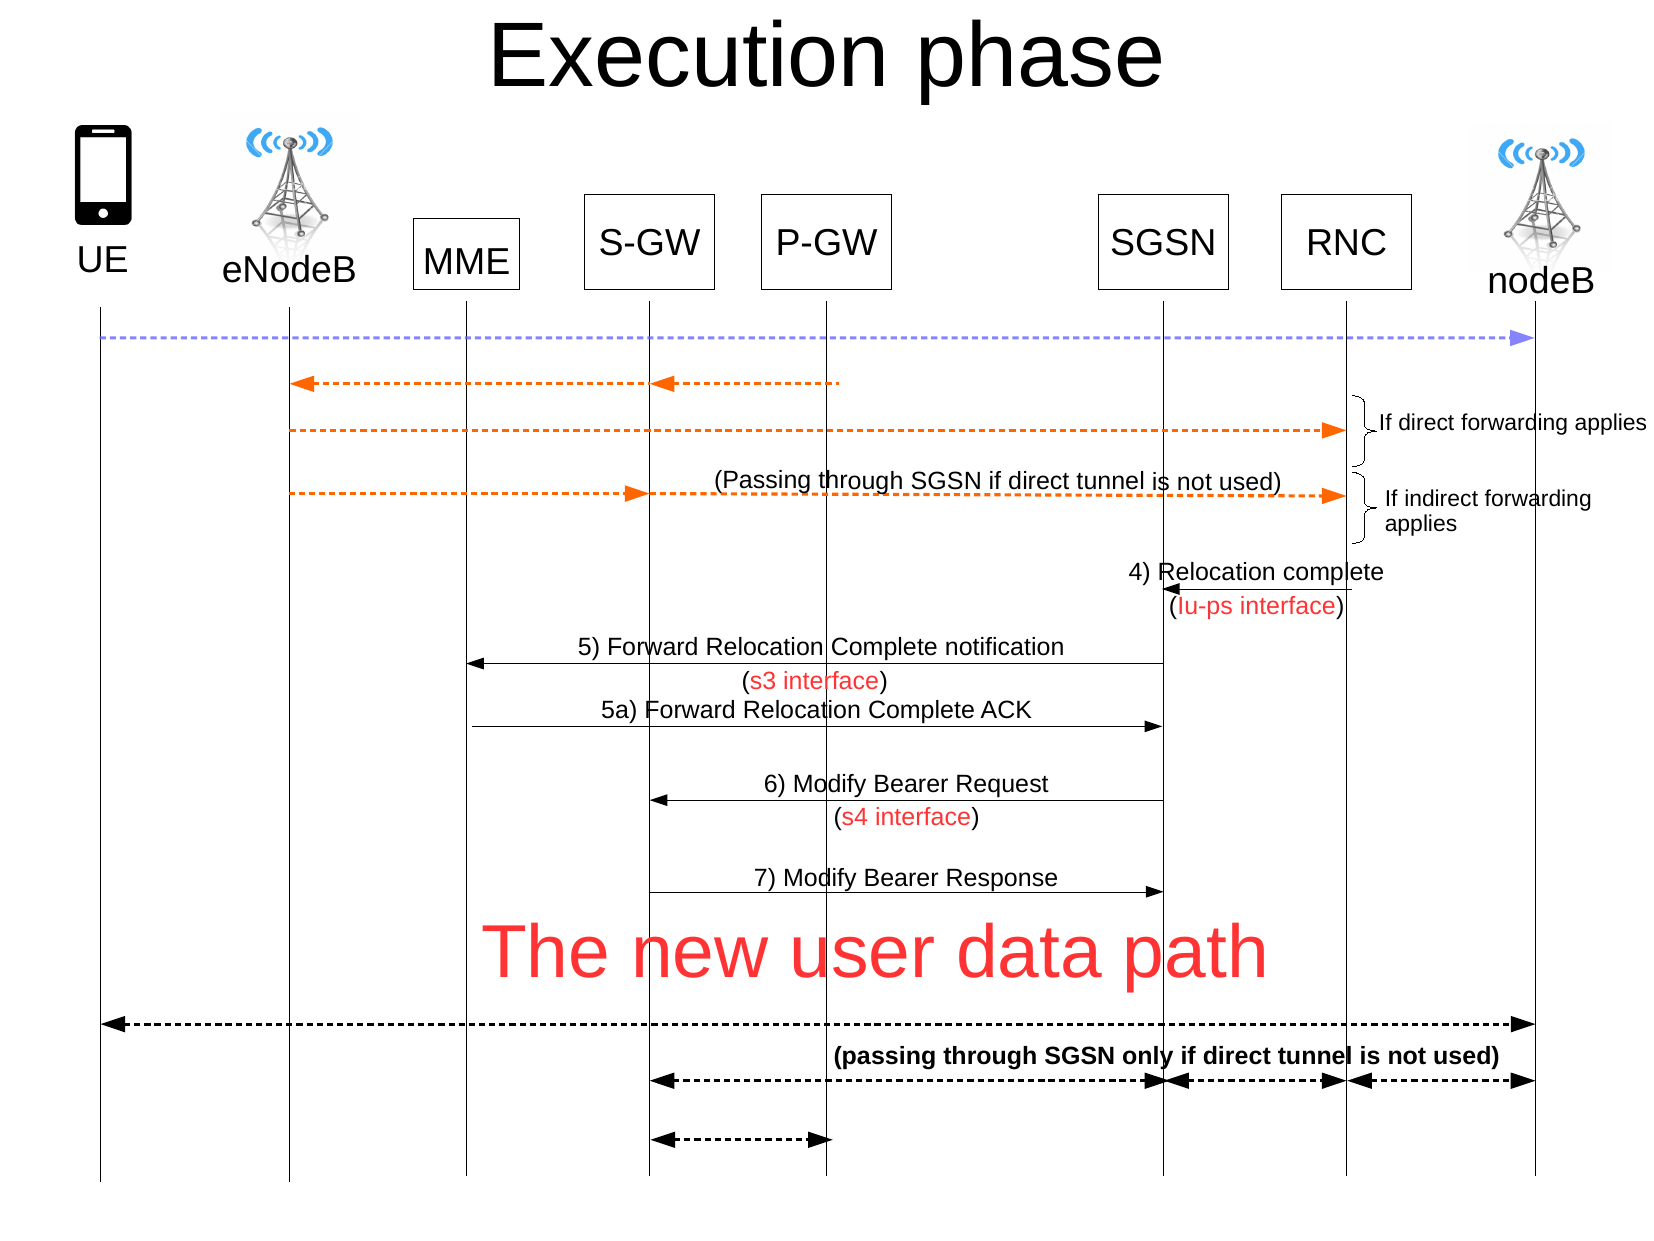

# Execution phase
eNodeB
nodeB
UE
S-GW
P-GW
SGSN
RNC
MME
If direct forwarding applies
If indirect forwarding applies
(Passing through SGSN if direct tunnel is not used)
4) Relocation complete
(Iu-ps interface)
 5) Forward Relocation Complete notification
(s3 interface)
5a) Forward Relocation Complete ACK
6) Modify Bearer Request
(s4 interface)
7) Modify Bearer Response
The new user data path
(passing through SGSN only if direct tunnel is not used)